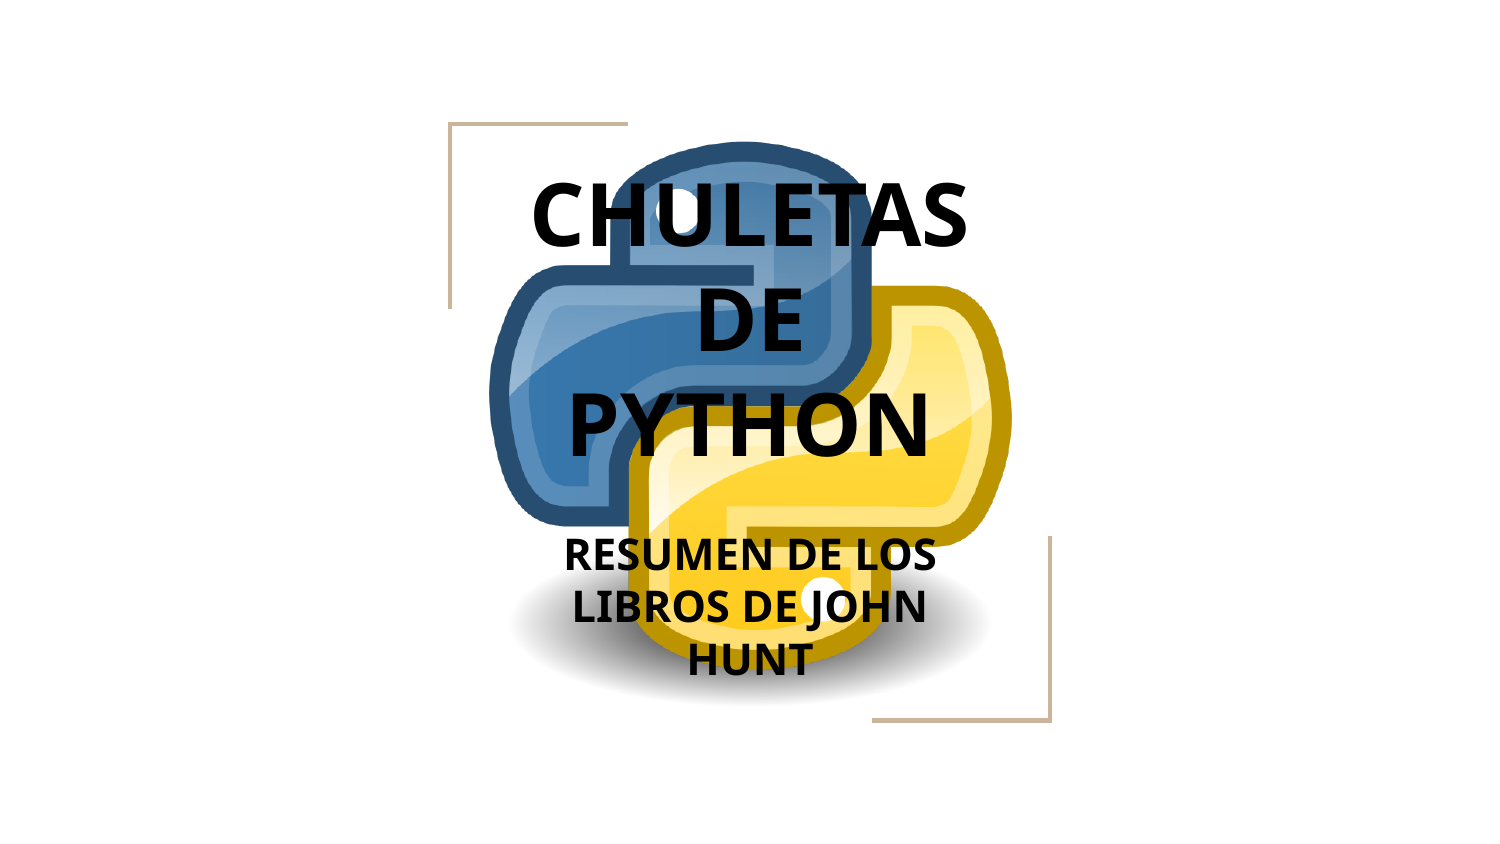

# CHULETAS DE PYTHON
RESUMEN DE LOS LIBROS DE JOHN HUNT